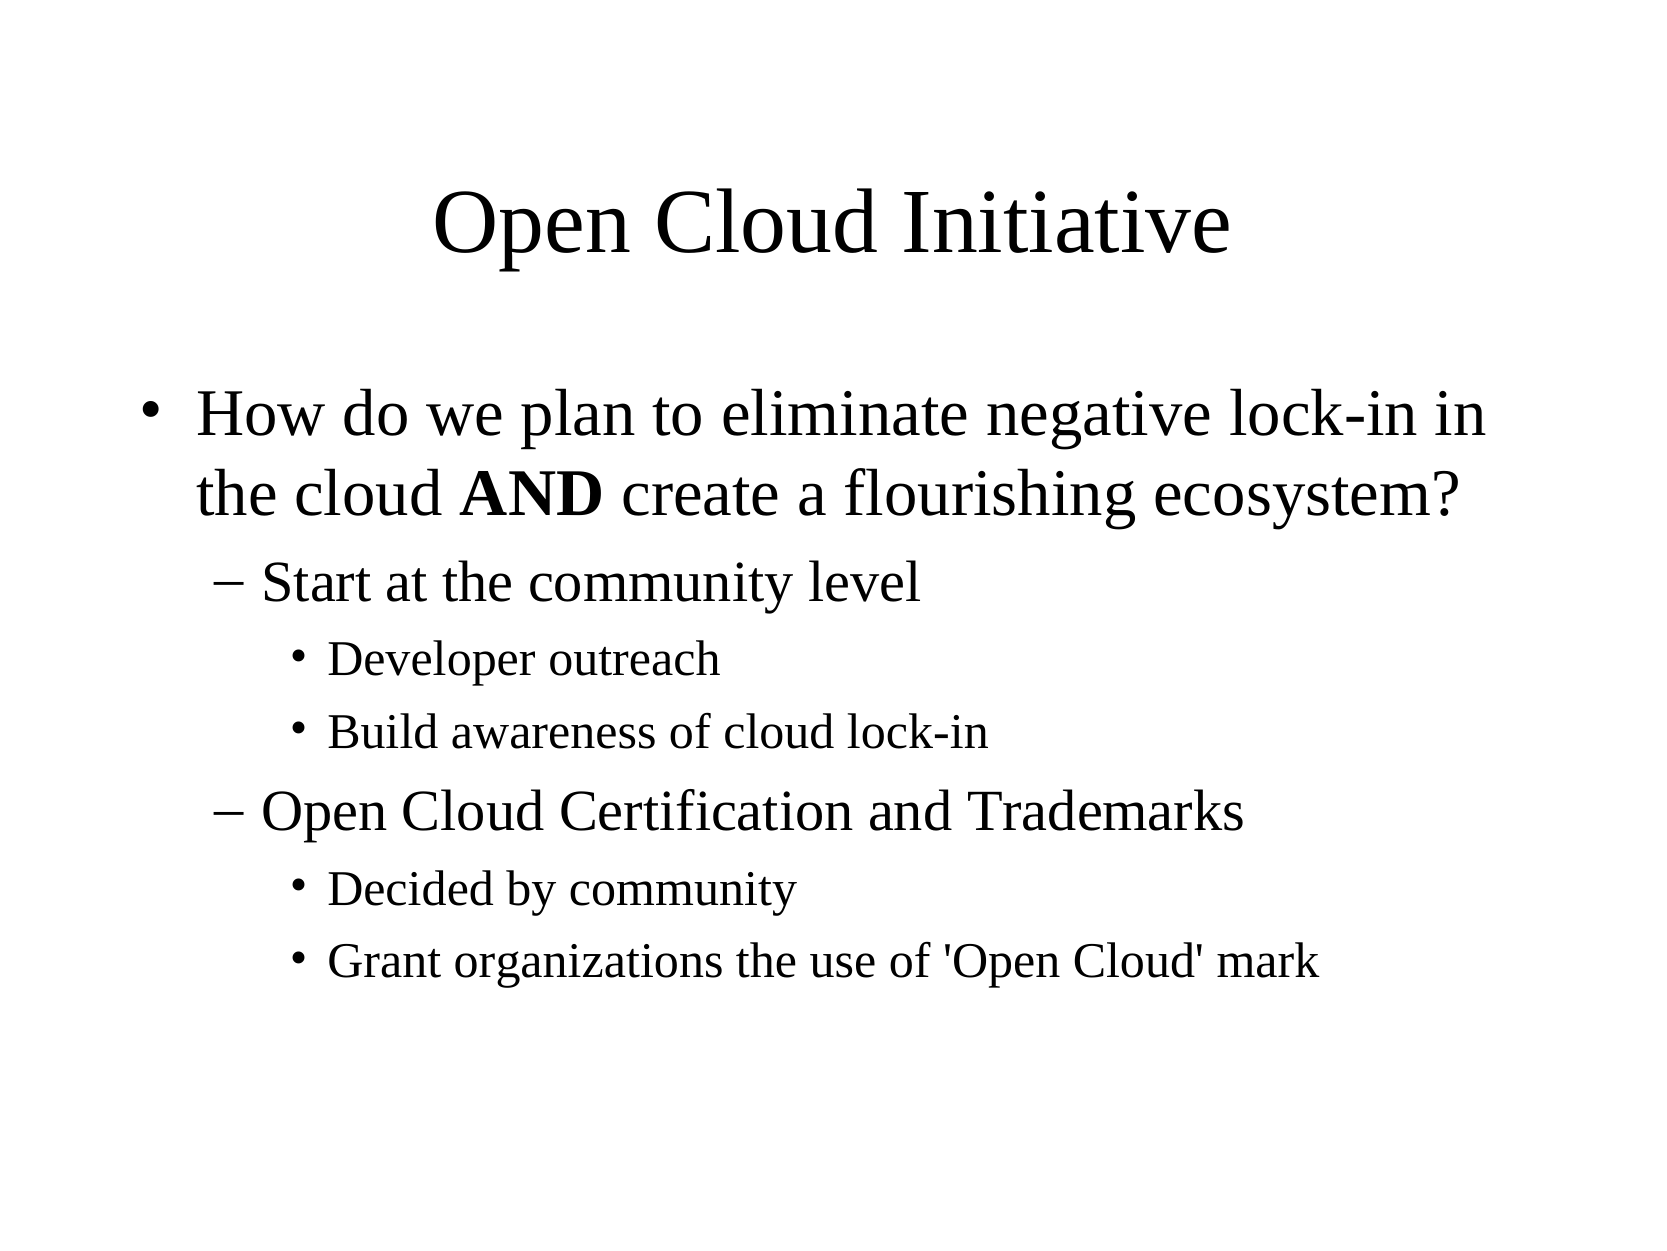

# Open Cloud Initiative
How do we plan to eliminate negative lock-in in the cloud AND create a flourishing ecosystem?
Start at the community level
Developer outreach
Build awareness of cloud lock-in
Open Cloud Certification and Trademarks
Decided by community
Grant organizations the use of 'Open Cloud' mark